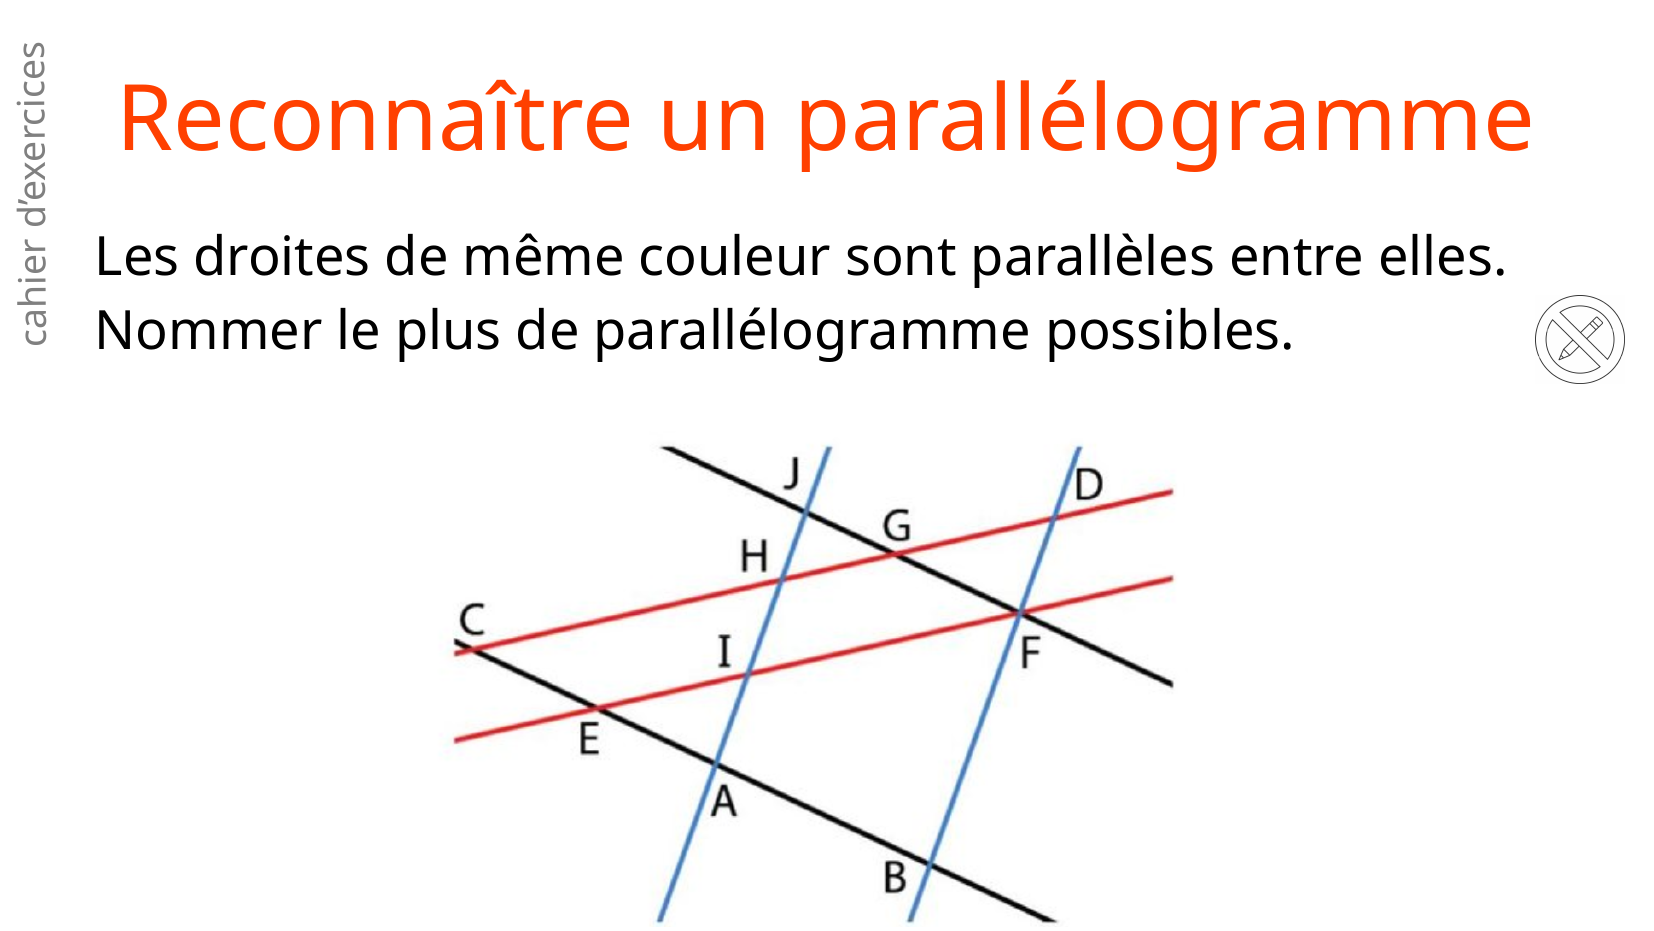

# Reconnaître un parallélogramme
cahier d’exercices
Les droites de même couleur sont parallèles entre elles.
Nommer le plus de parallélogramme possibles.